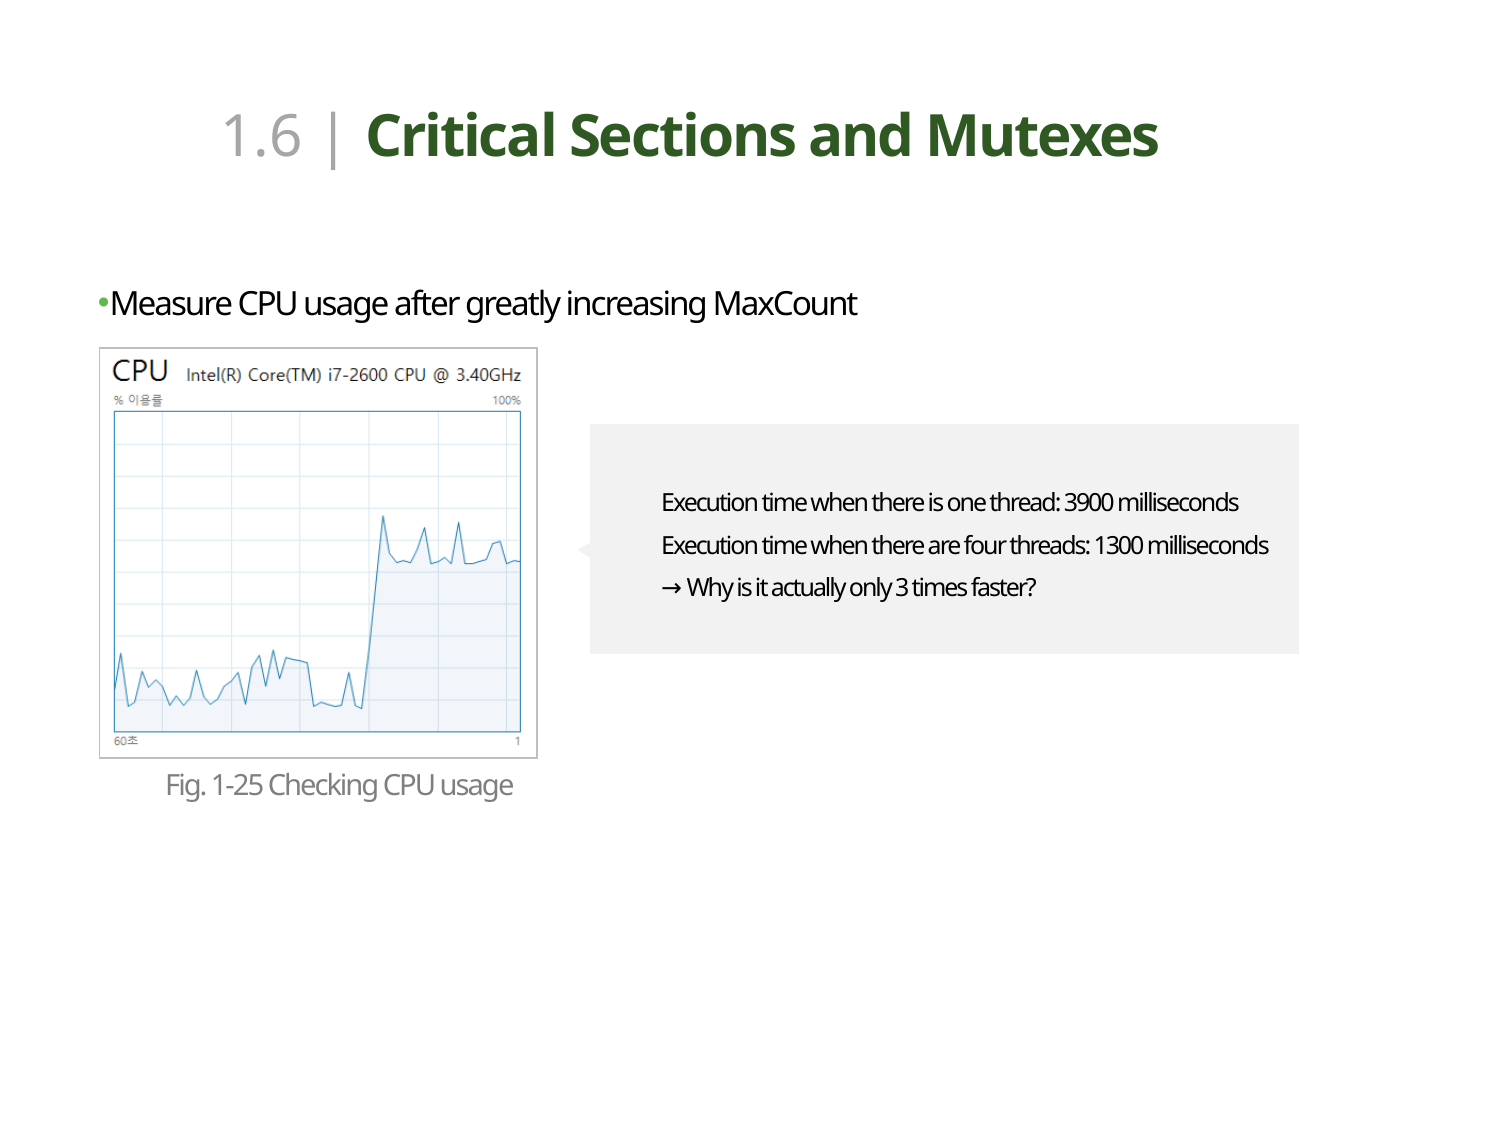

1.6 | Critical Sections and Mutexes
Measure CPU usage after greatly increasing MaxCount
Execution time when there is one thread: 3900 milliseconds
Execution time when there are four threads: 1300 milliseconds
→ Why is it actually only 3 times faster?
Fig. 1-25 Checking CPU usage